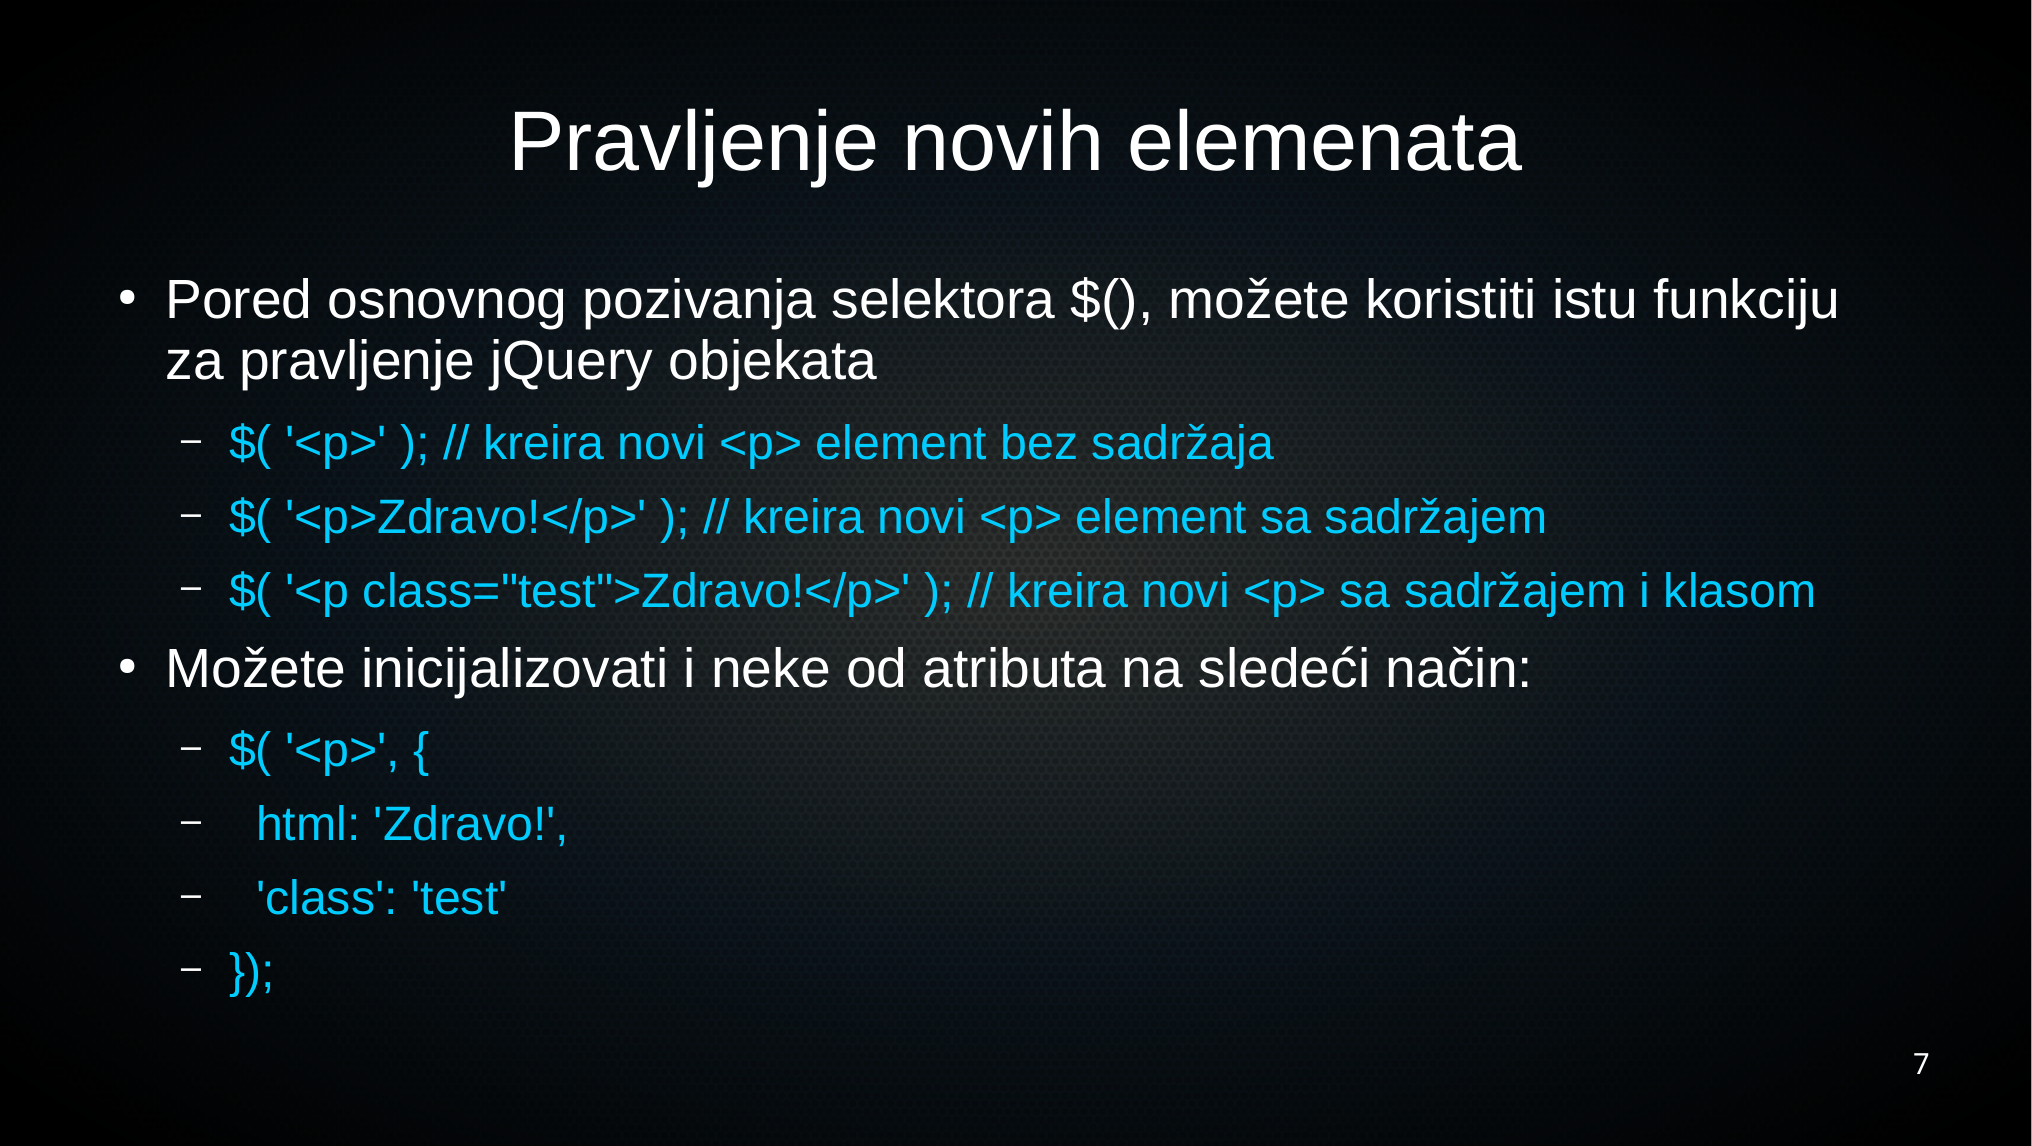

# Pravljenje novih elemenata
Pored osnovnog pozivanja selektora $(), možete koristiti istu funkciju za pravljenje jQuery objekata
$( '<p>' ); // kreira novi <p> element bez sadržaja
$( '<p>Zdravo!</p>' ); // kreira novi <p> element sa sadržajem
$( '<p class="test">Zdravo!</p>' ); // kreira novi <p> sa sadržajem i klasom
Možete inicijalizovati i neke od atributa na sledeći način:
$( '<p>', {
 html: 'Zdravo!',
 'class': 'test'
});
7